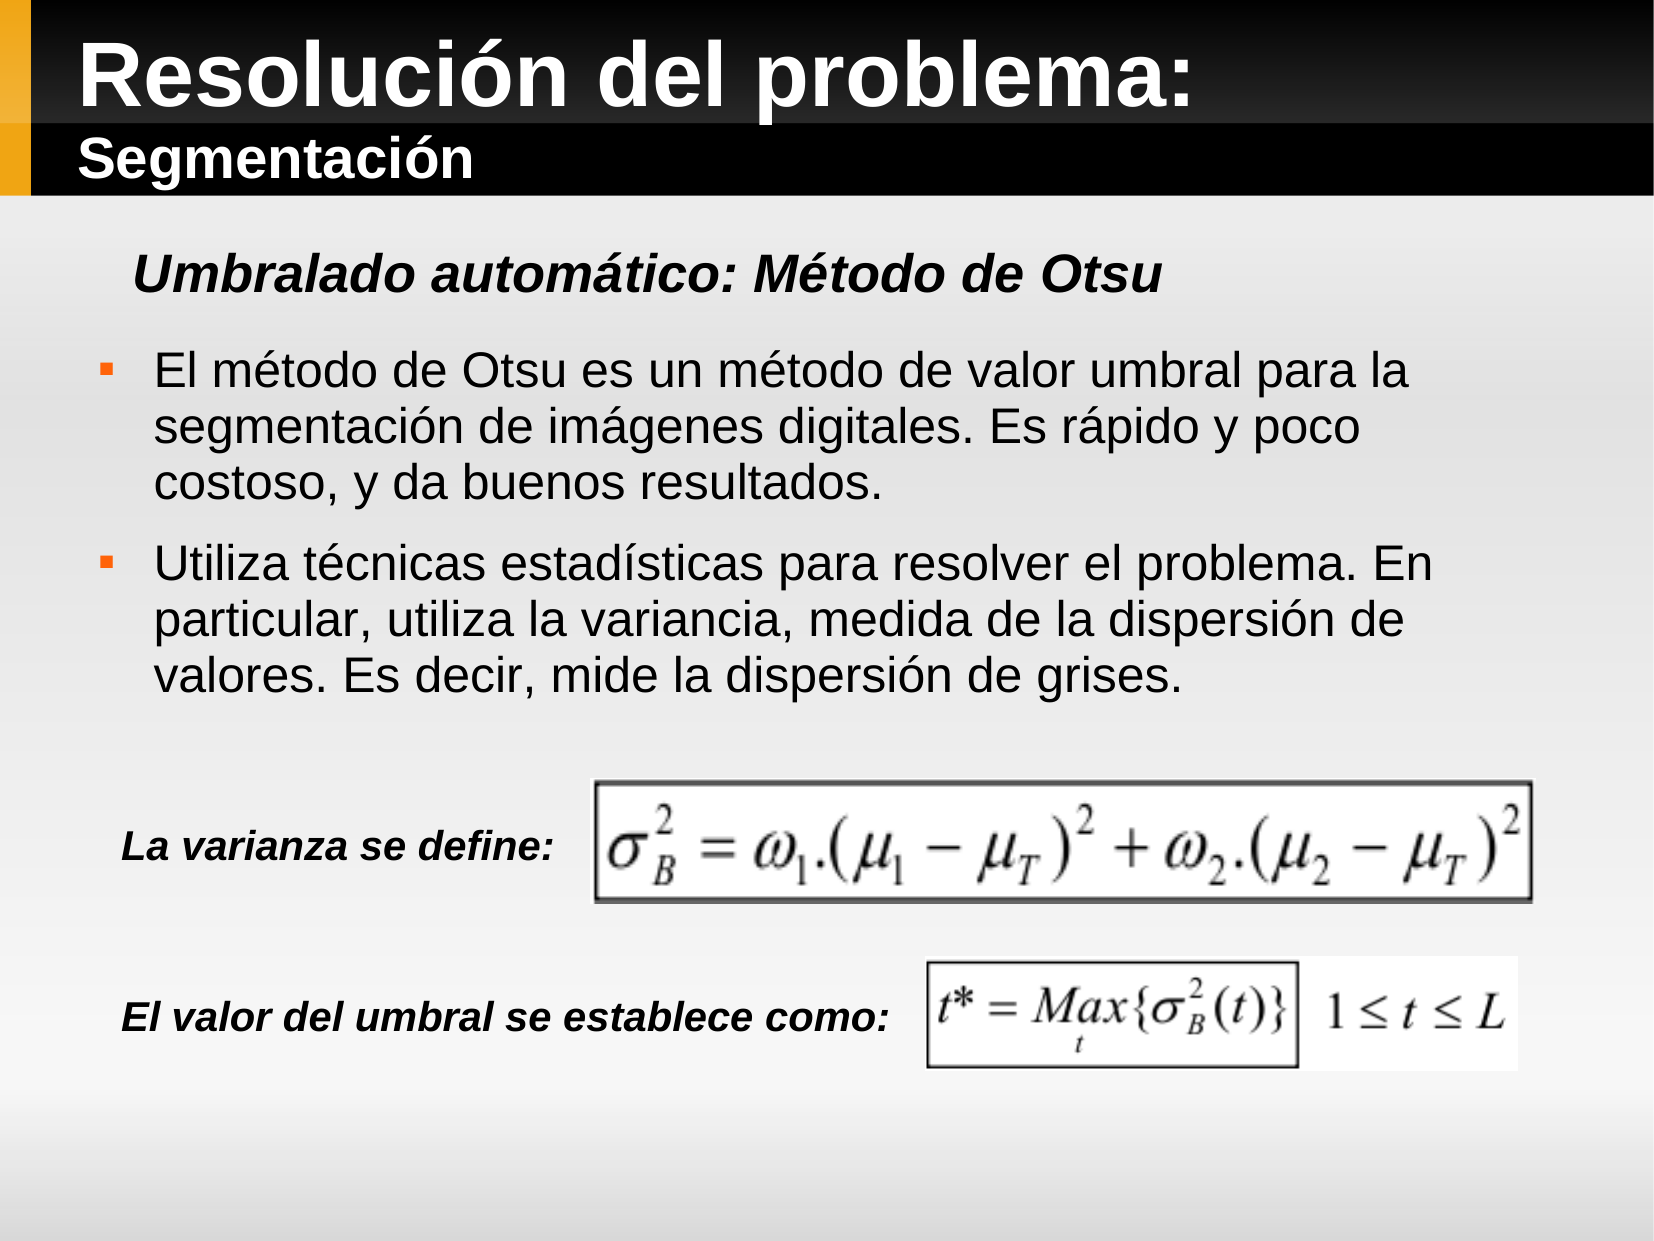

Resolución del problema:
Segmentación
Umbralado automático: Método de Otsu
# El método de Otsu es un método de valor umbral para la segmentación de imágenes digitales. Es rápido y poco costoso, y da buenos resultados.
Utiliza técnicas estadísticas para resolver el problema. En particular, utiliza la variancia, medida de la dispersión de valores. Es decir, mide la dispersión de grises.
La varianza se define:
El valor del umbral se establece como: